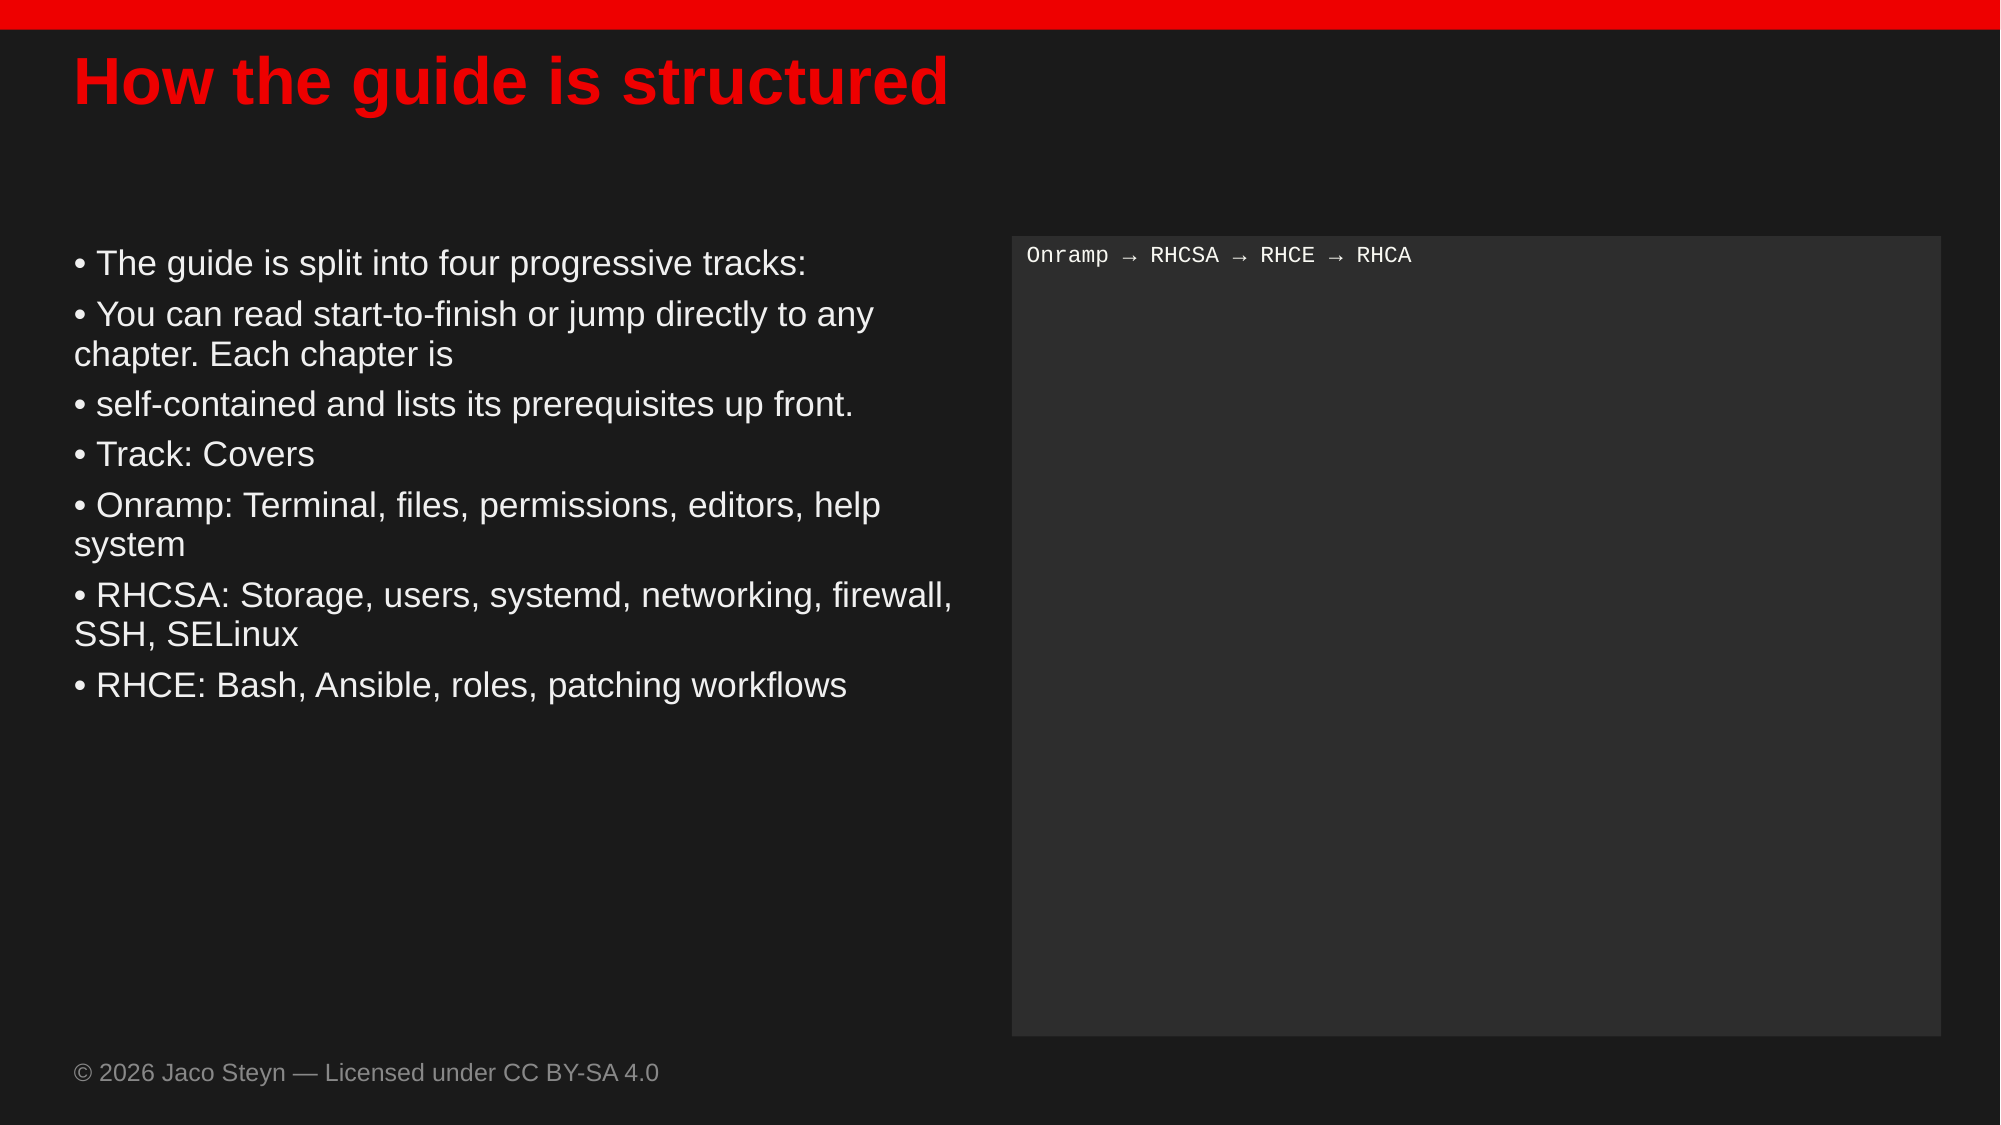

How the guide is structured
• The guide is split into four progressive tracks:
• You can read start-to-finish or jump directly to any chapter. Each chapter is
• self-contained and lists its prerequisites up front.
• Track: Covers
• Onramp: Terminal, files, permissions, editors, help system
• RHCSA: Storage, users, systemd, networking, firewall, SSH, SELinux
• RHCE: Bash, Ansible, roles, patching workflows
Onramp → RHCSA → RHCE → RHCA
© 2026 Jaco Steyn — Licensed under CC BY-SA 4.0